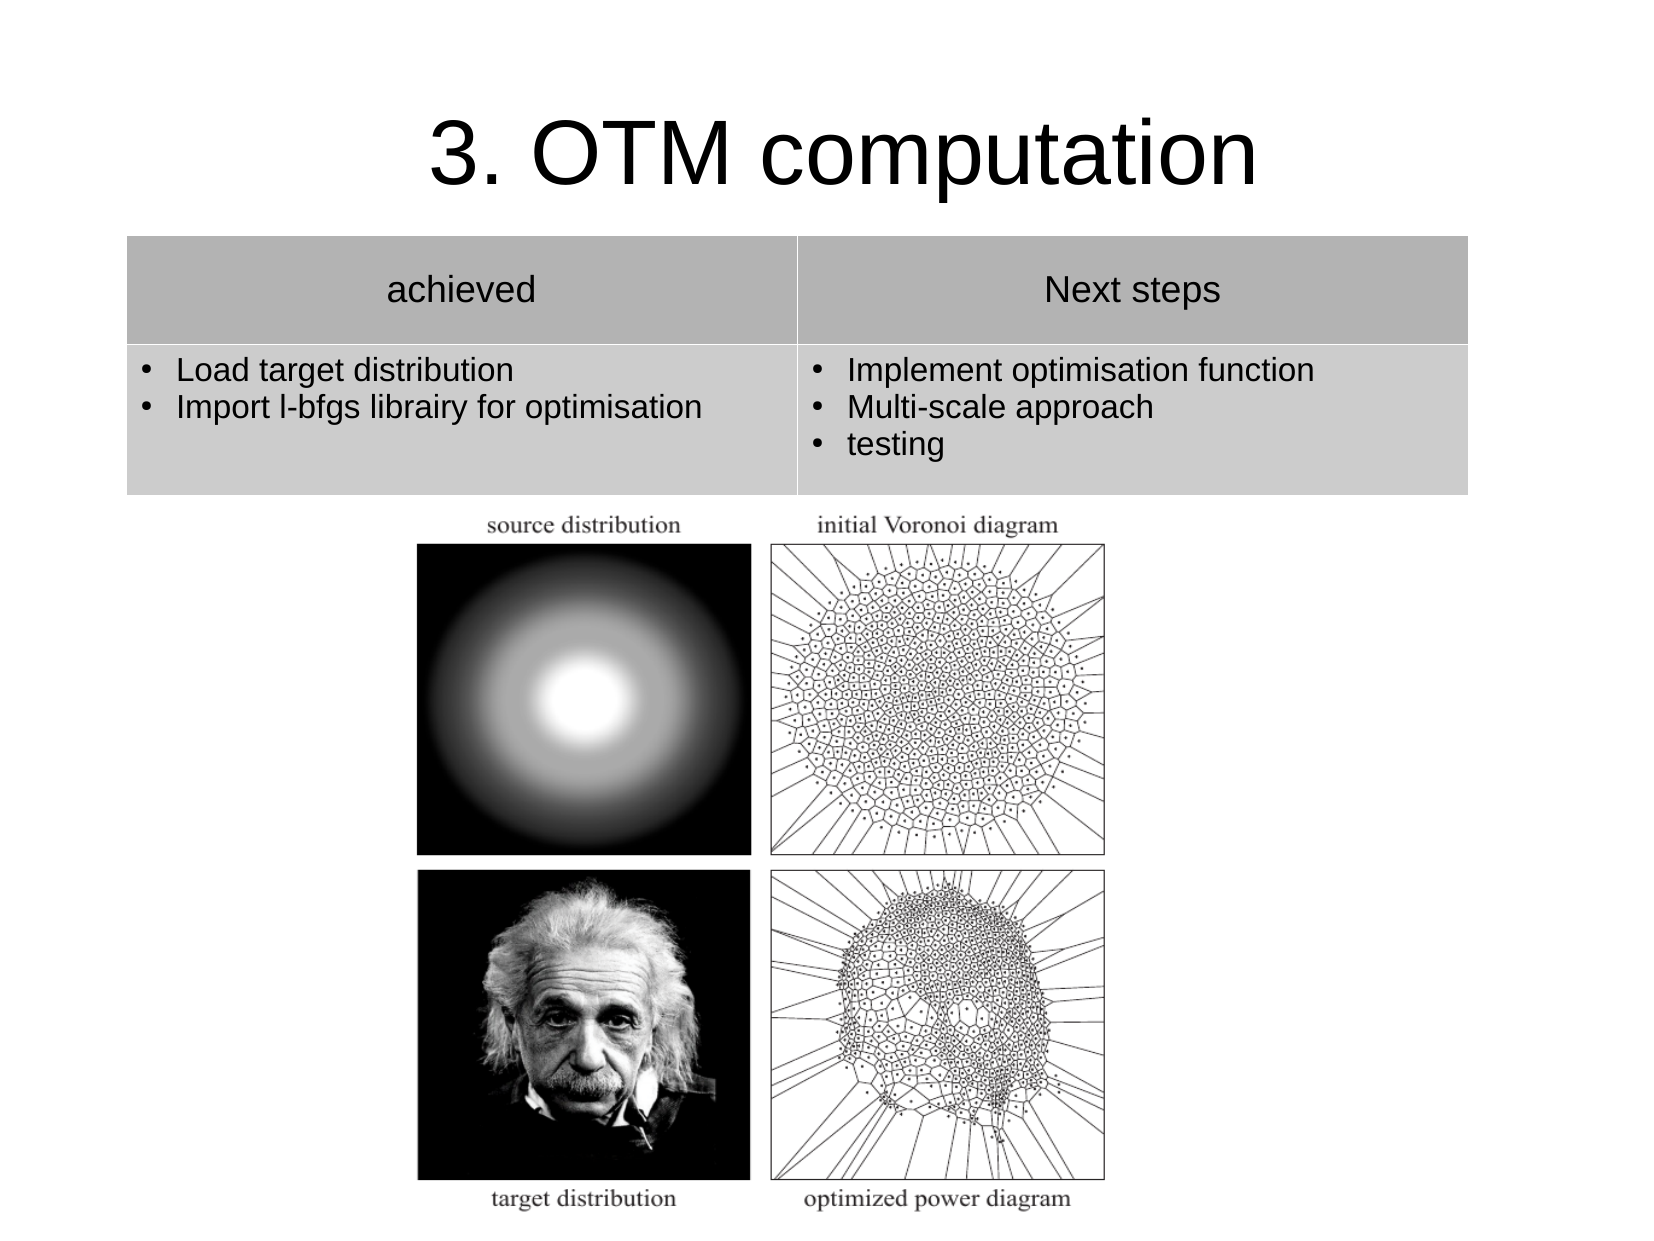

# 3. OTM computation
| achieved | Next steps |
| --- | --- |
| Load target distribution Import l-bfgs librairy for optimisation | Implement optimisation function Multi-scale approach testing |